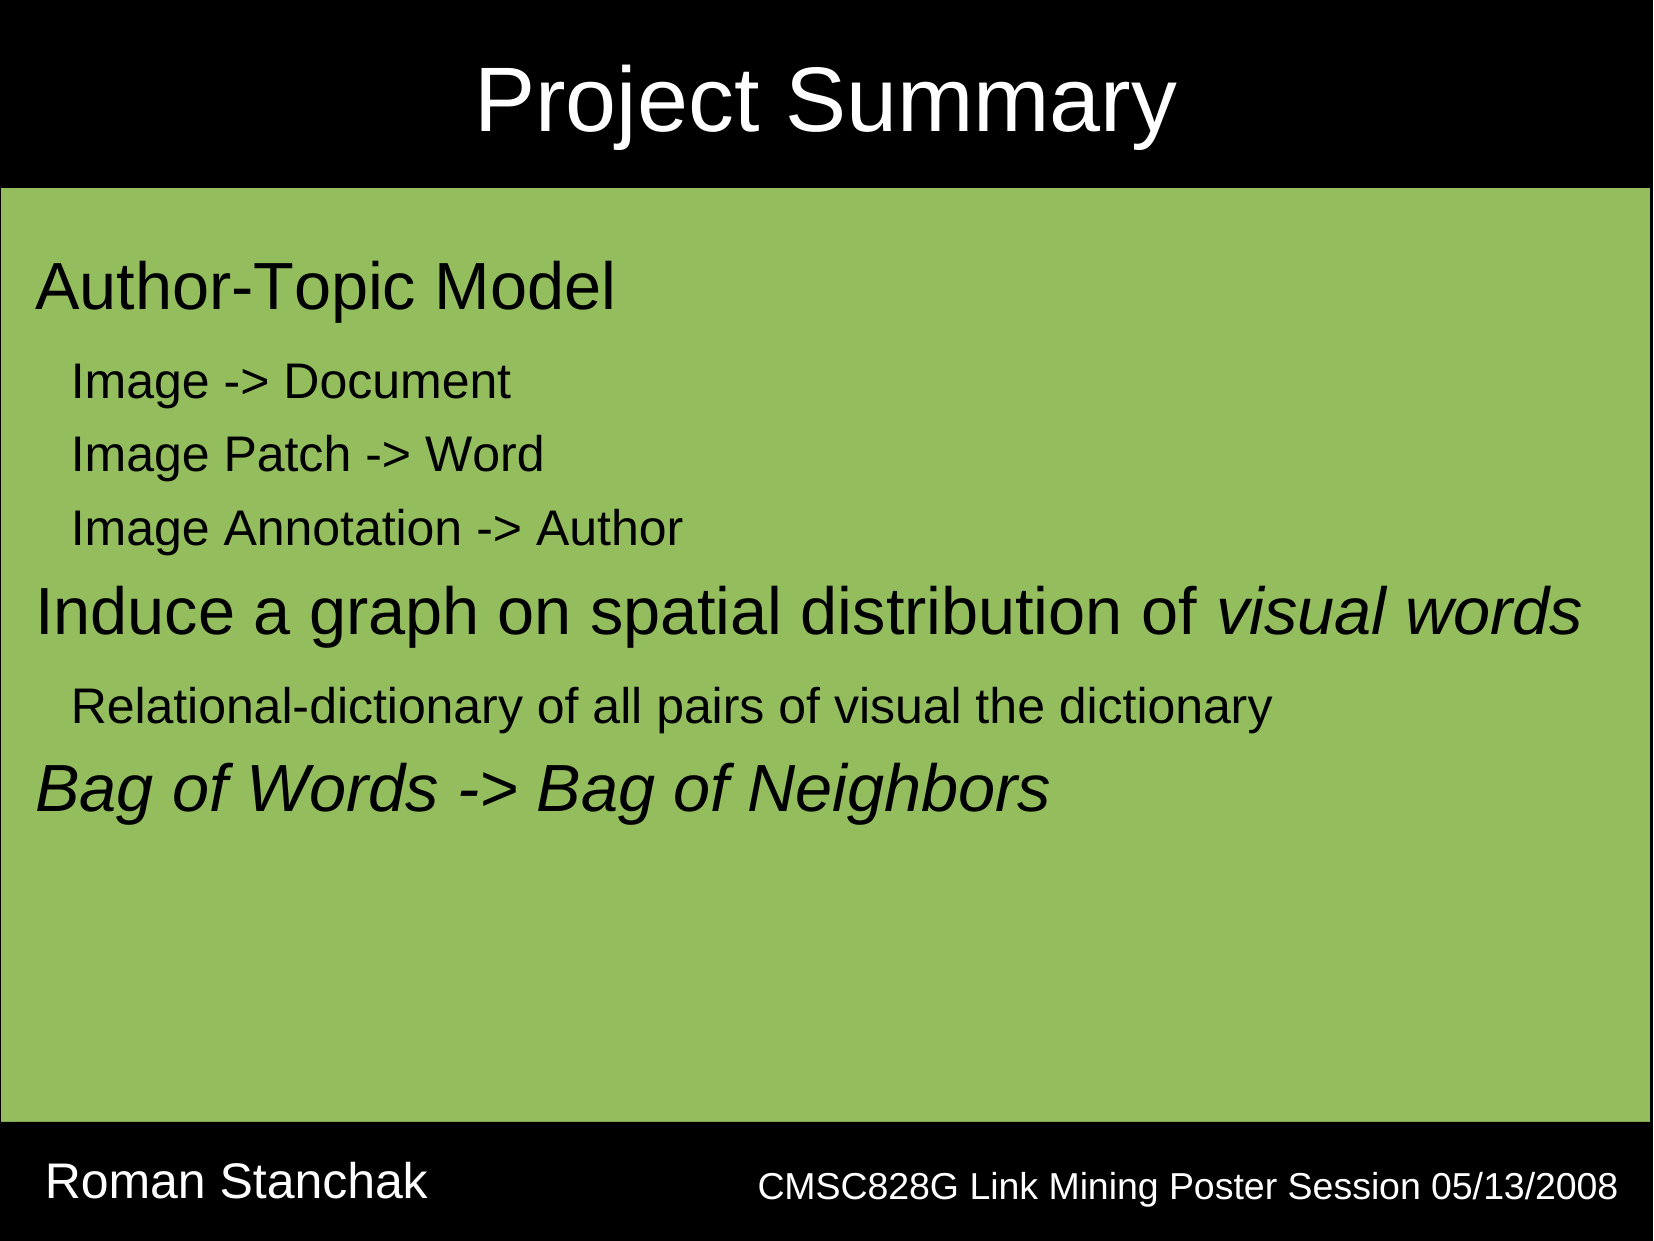

# Project Summary
Author-Topic Model
Image -> Document
Image Patch -> Word
Image Annotation -> Author
Induce a graph on spatial distribution of visual words
Relational-dictionary of all pairs of visual the dictionary
Bag of Words -> Bag of Neighbors
Roman Stanchak
CMSC828G Link Mining Poster Session 05/13/2008